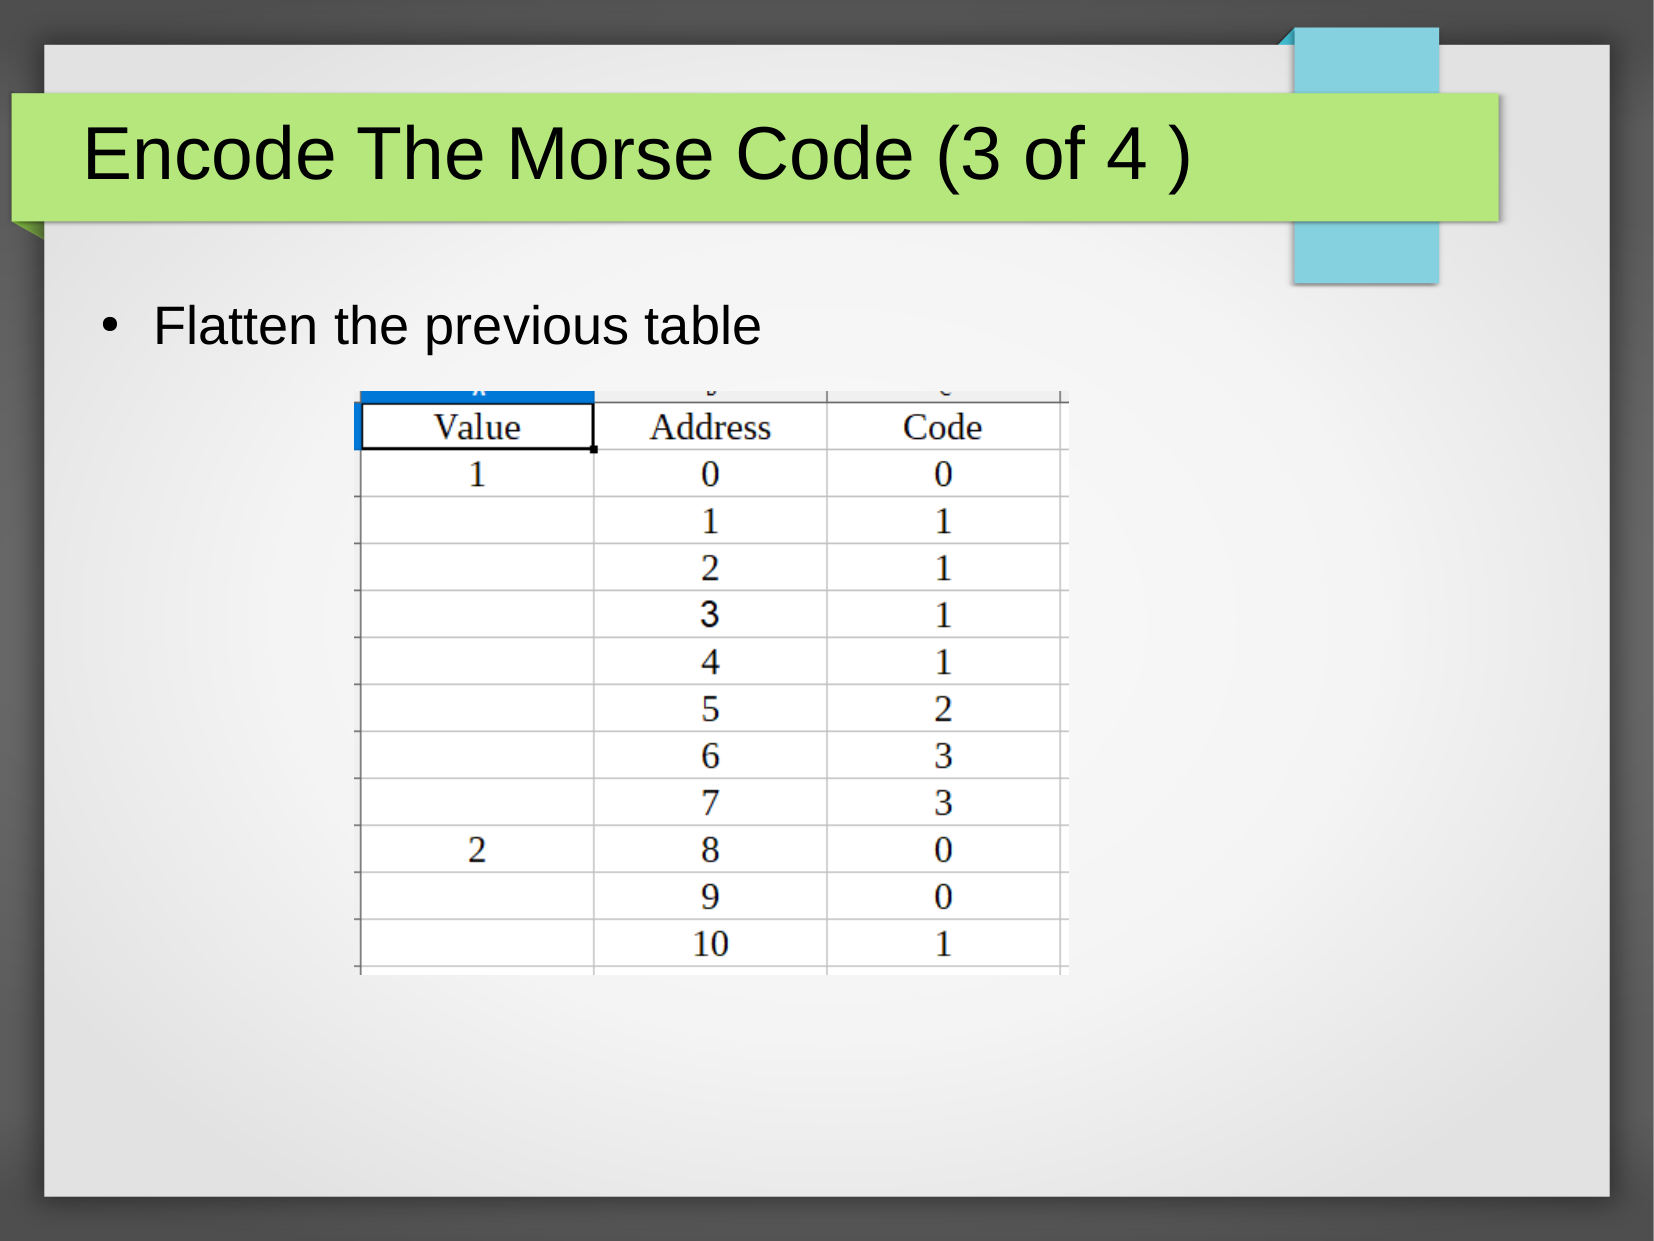

# Encode The Morse Code (3 of 4 )
Flatten the previous table